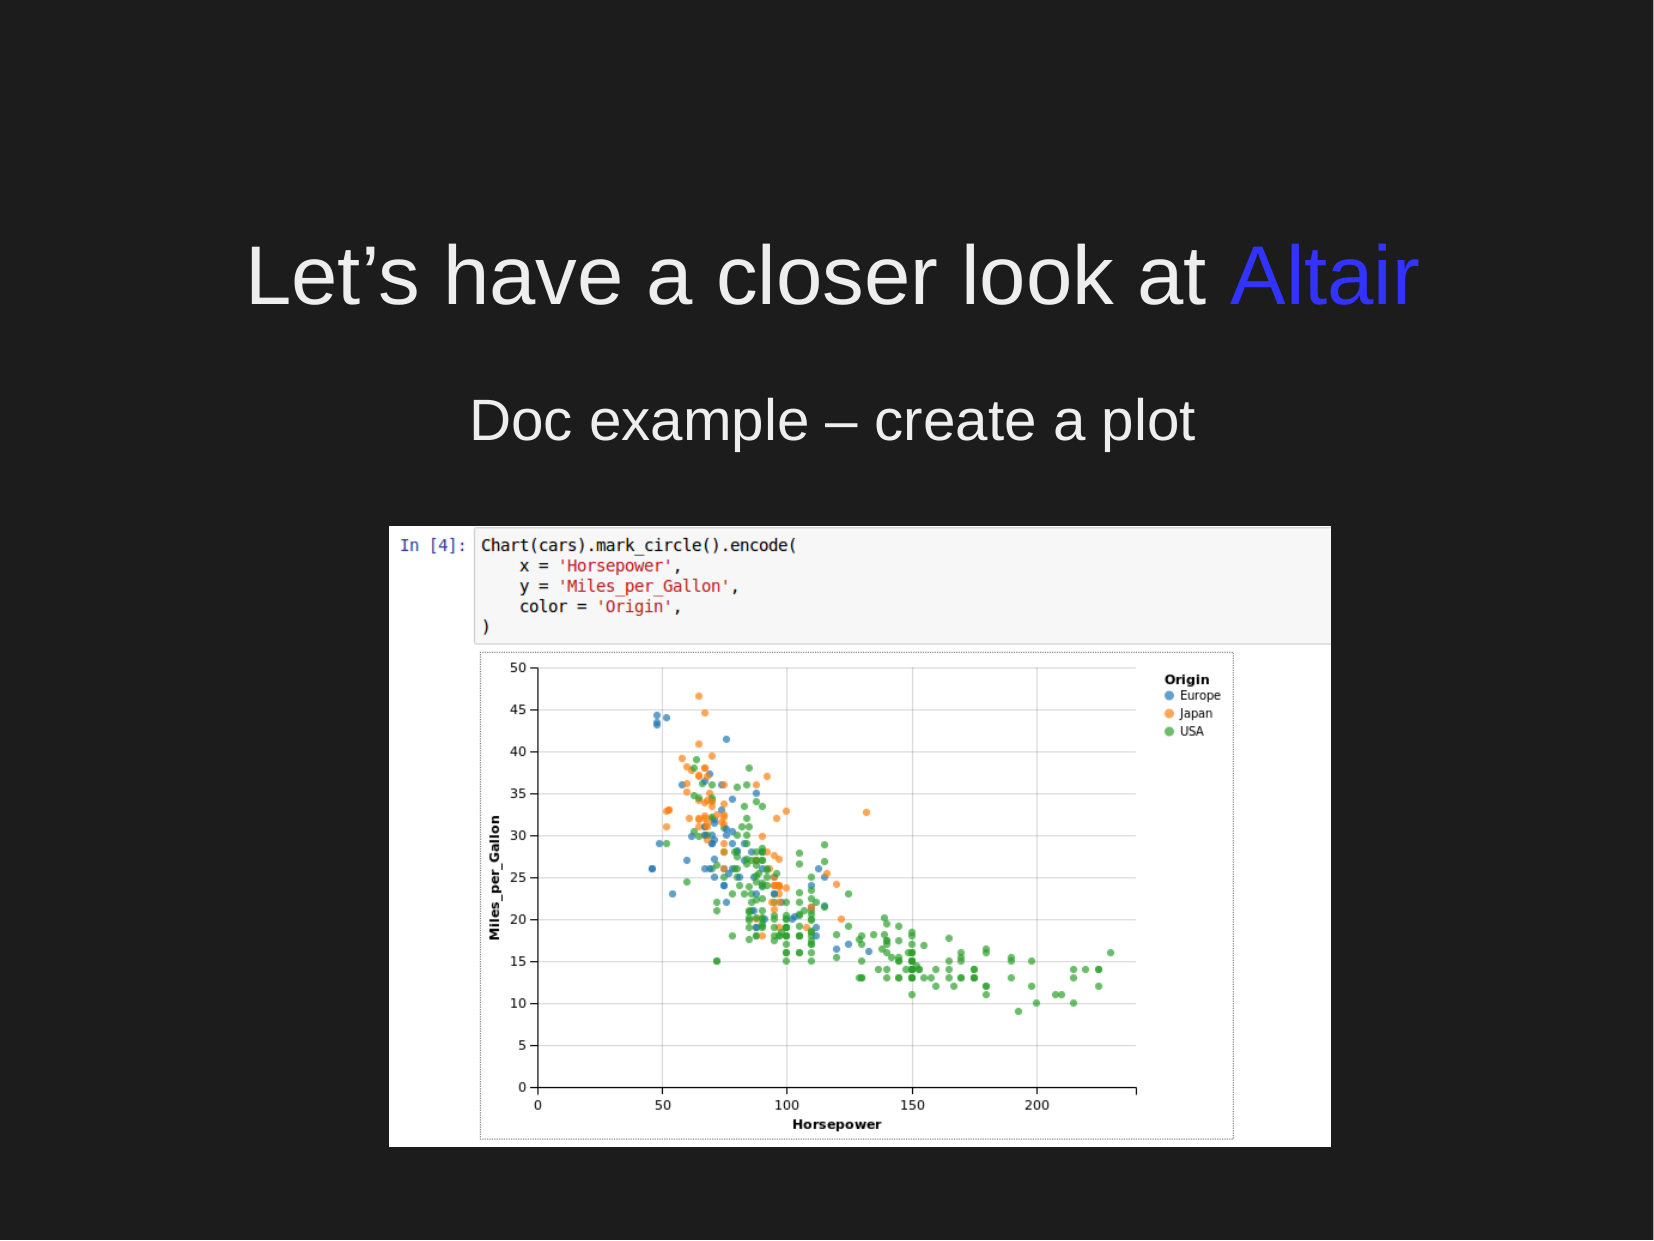

Let’s have a closer look at Altair
Doc example – create a plot